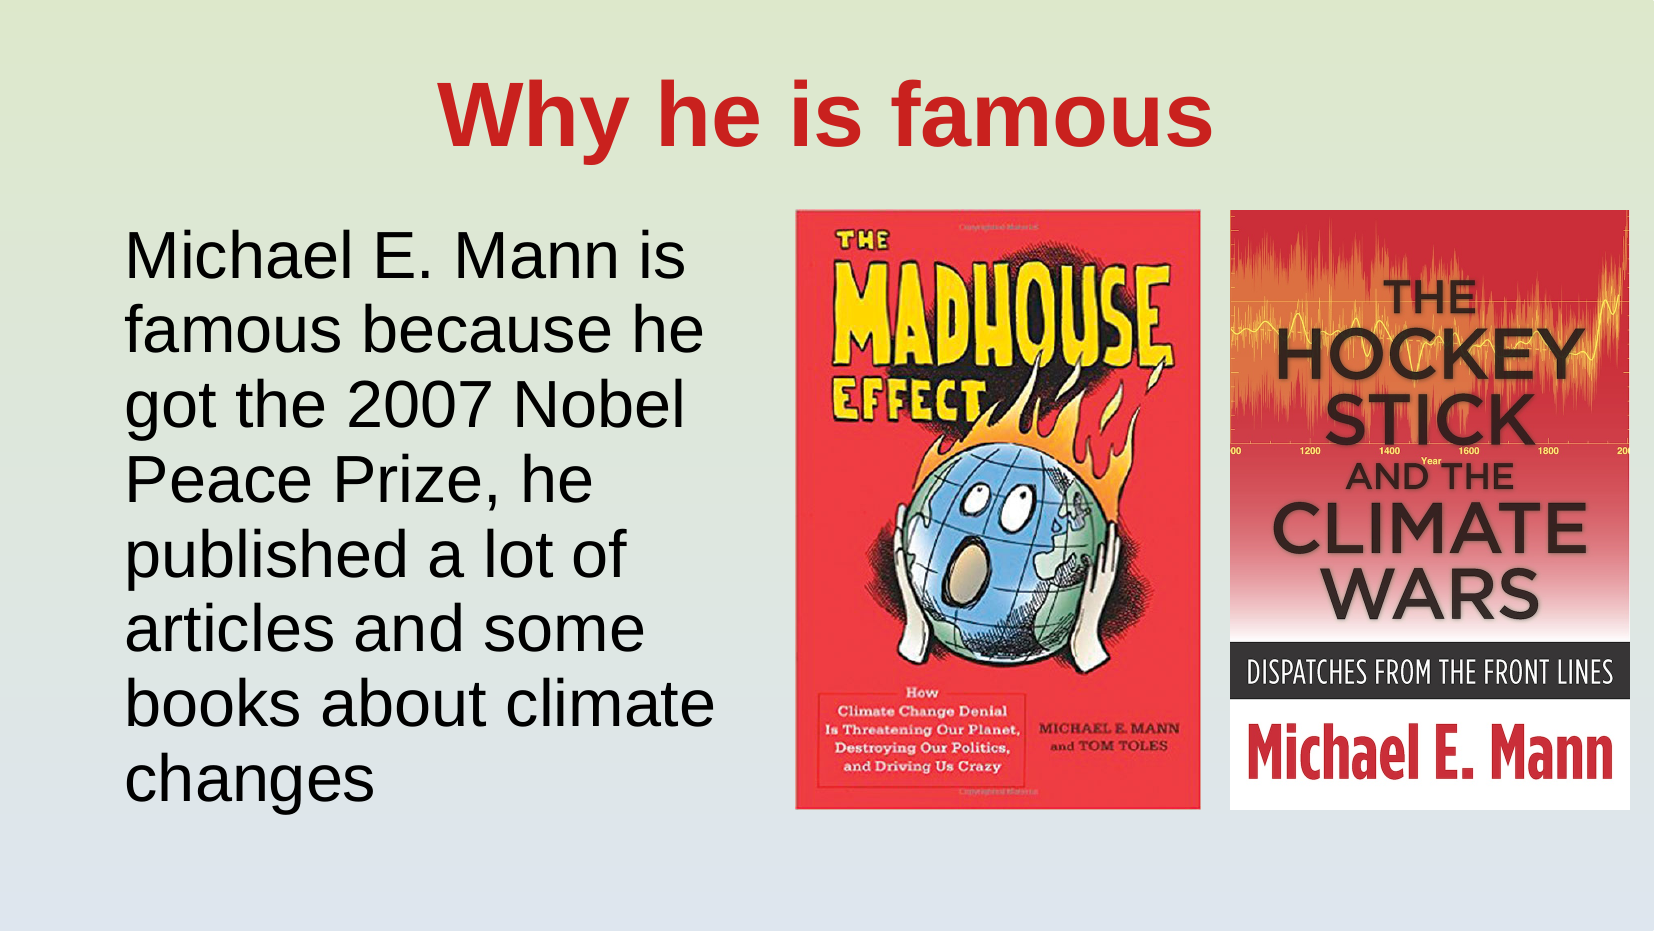

# Why he is famous
Michael E. Mann is famous because he got the 2007 Nobel Peace Prize, he published a lot of articles and some books about climate changes